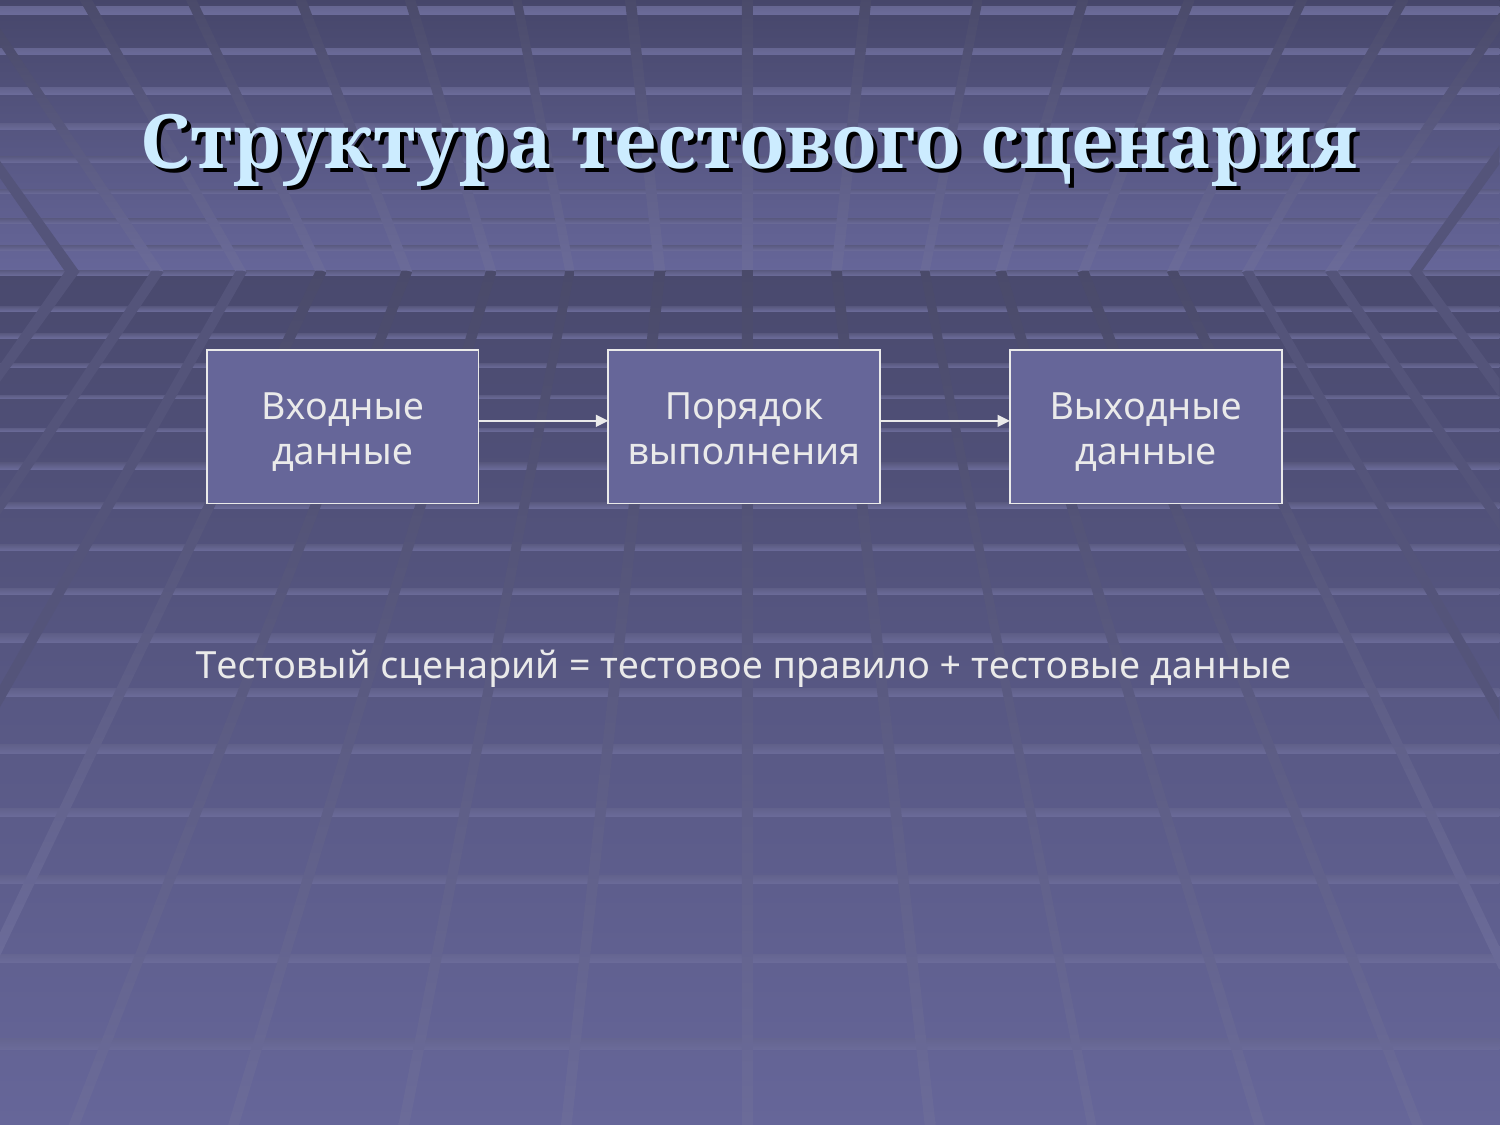

# Структура тестового сценария
Входные
данные
Порядок
выполнения
Выходные
данные
Тестовый сценарий = тестовое правило + тестовые данные